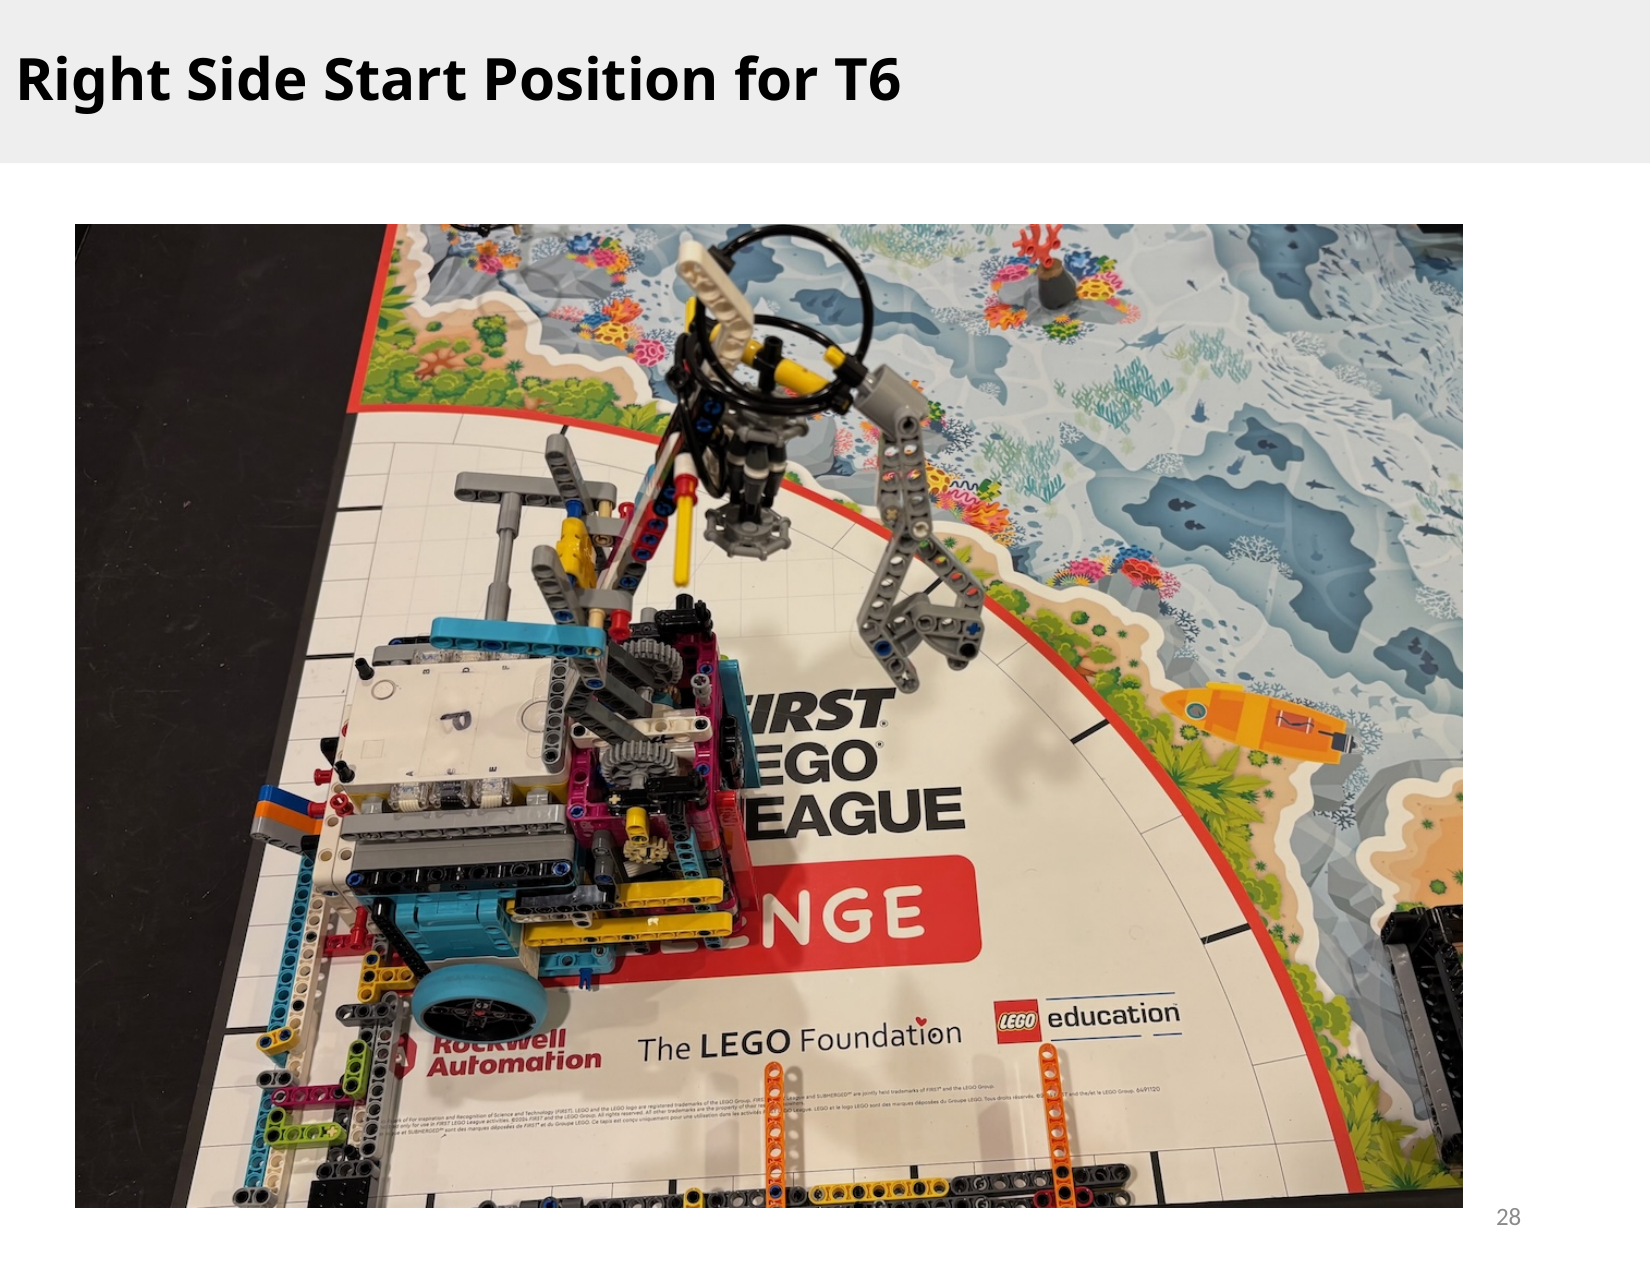

# Right Side Start Position for T6
28